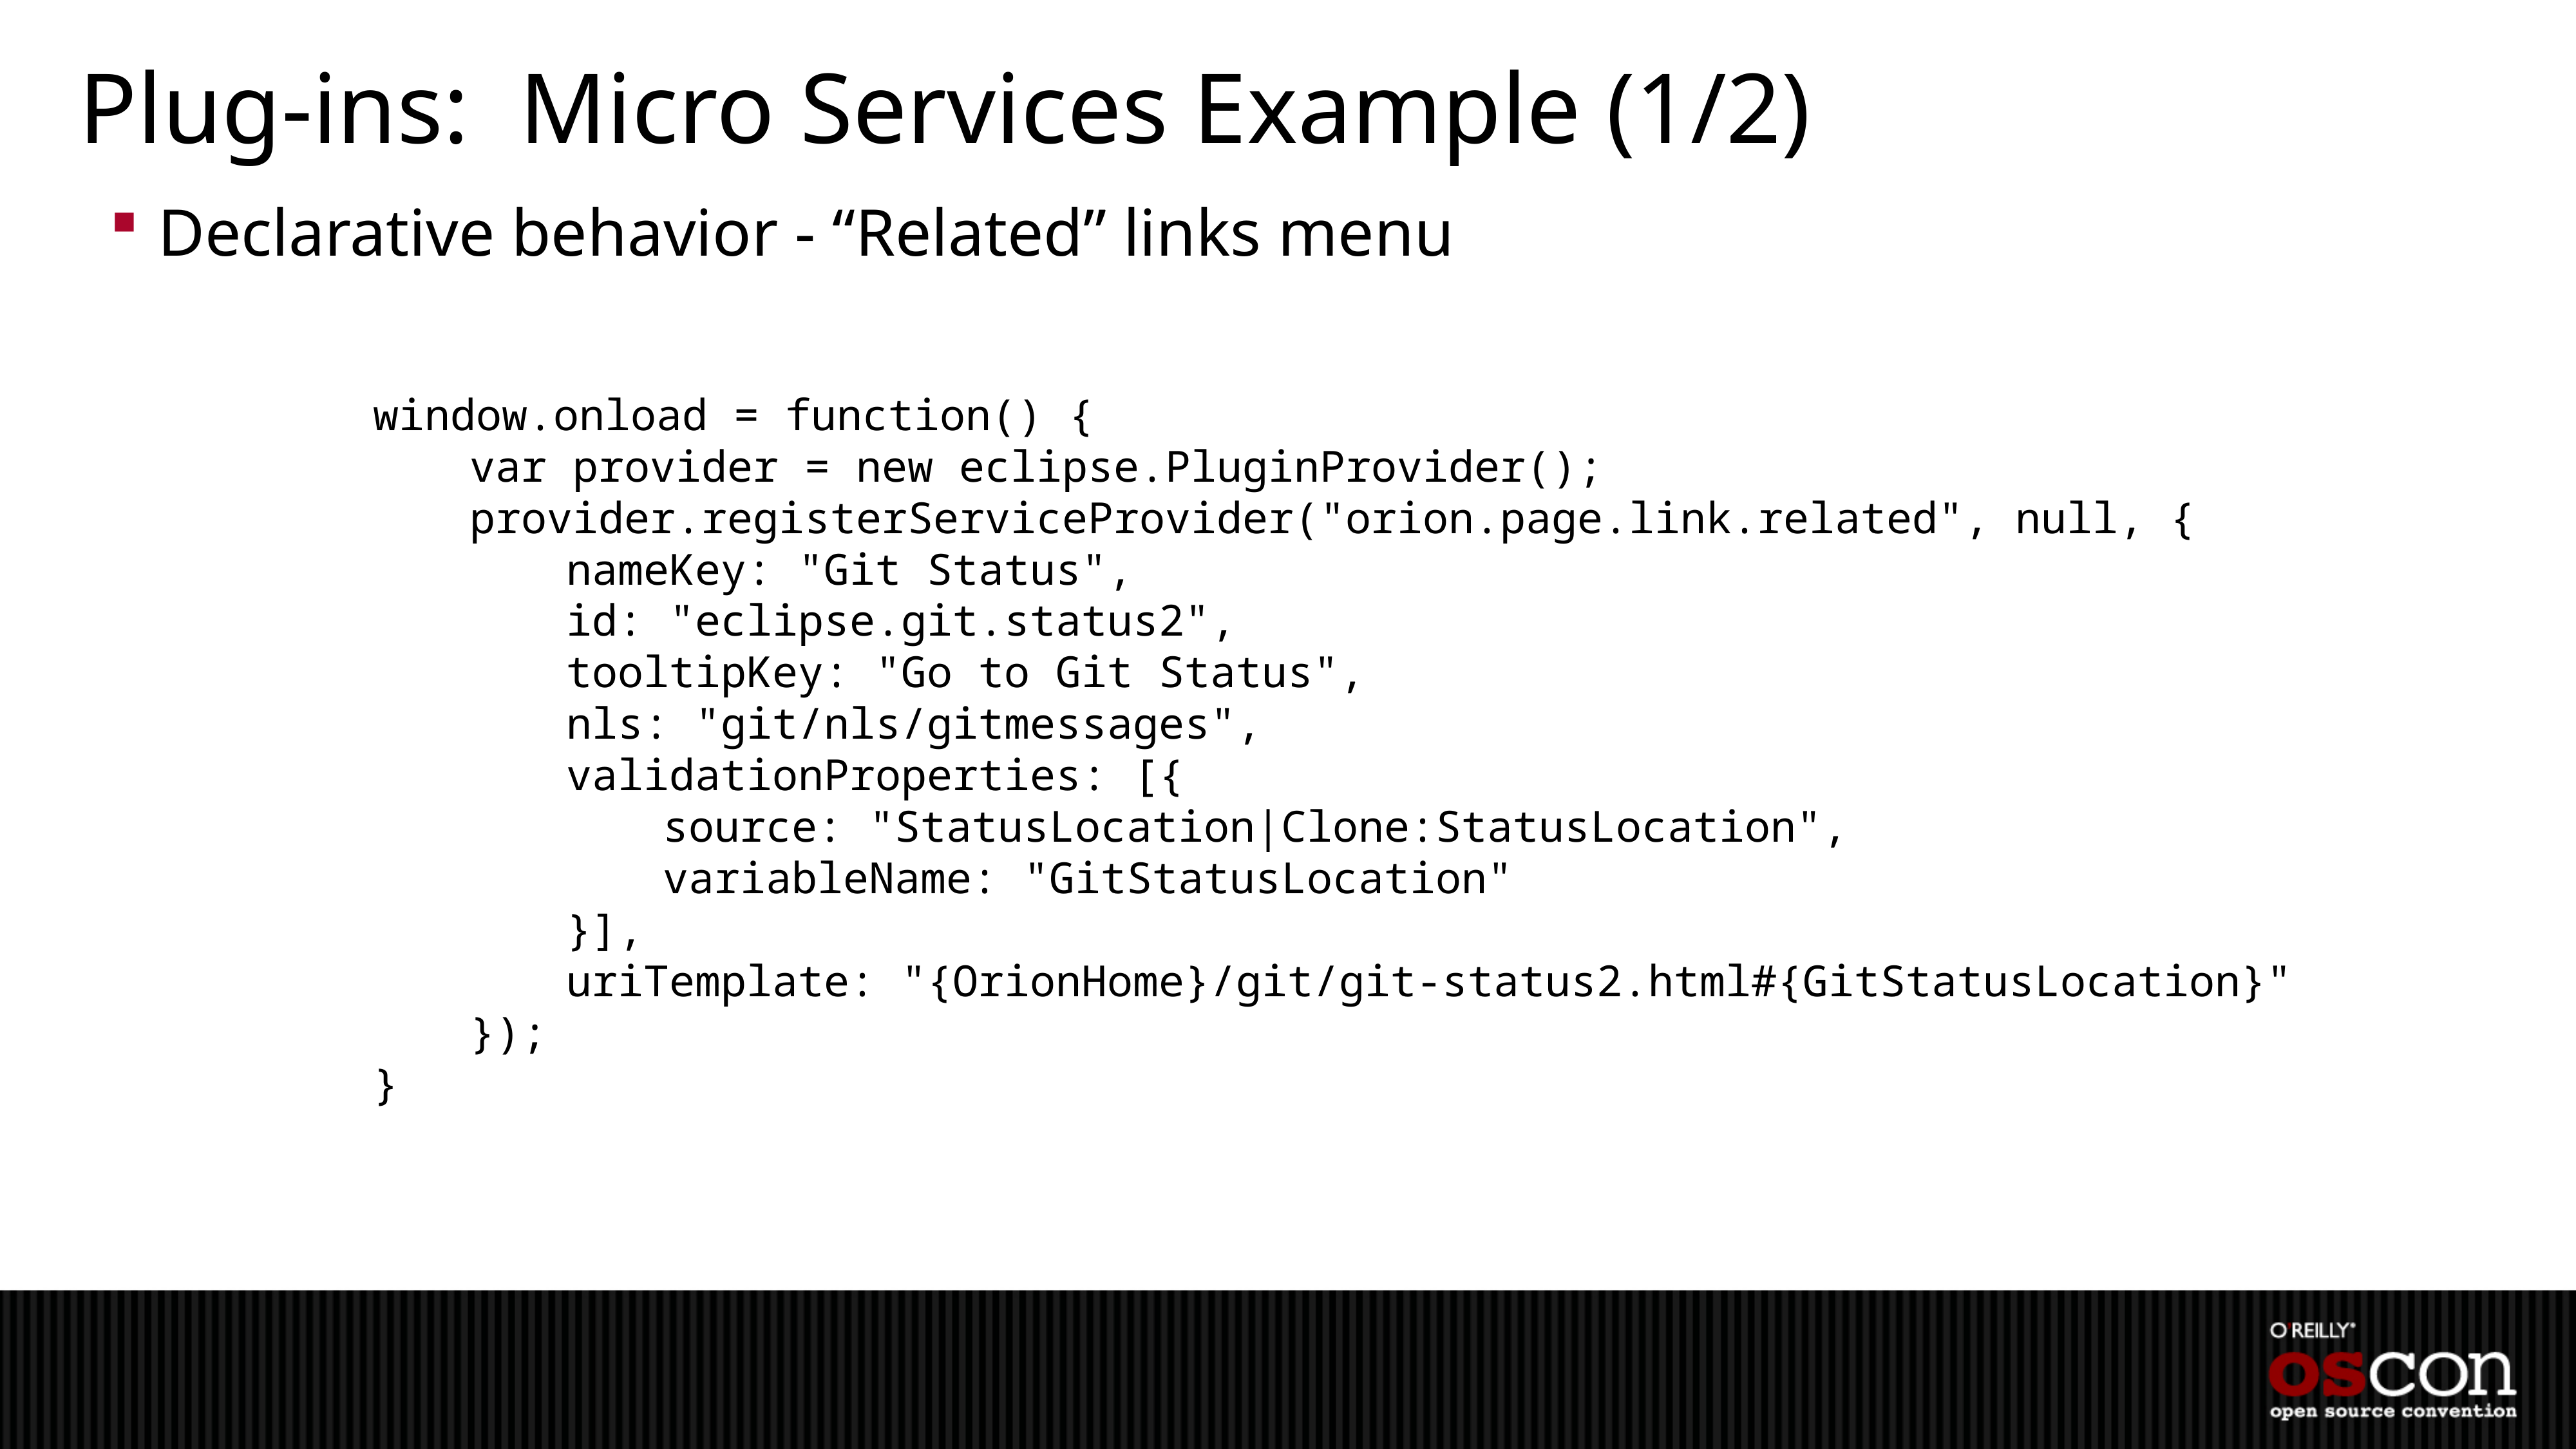

# Plug-ins: Micro Services Example (1/2)
Declarative behavior - “Related” links menu
window.onload = function() {
	var provider = new eclipse.PluginProvider();
	provider.registerServiceProvider("orion.page.link.related", null, {
		nameKey: "Git Status",
		id: "eclipse.git.status2",
		tooltipKey: "Go to Git Status",
		nls: "git/nls/gitmessages",
		validationProperties: [{
			source: "StatusLocation|Clone:StatusLocation",
			variableName: "GitStatusLocation"
		}],
		uriTemplate: "{OrionHome}/git/git-status2.html#{GitStatusLocation}"
	});
}